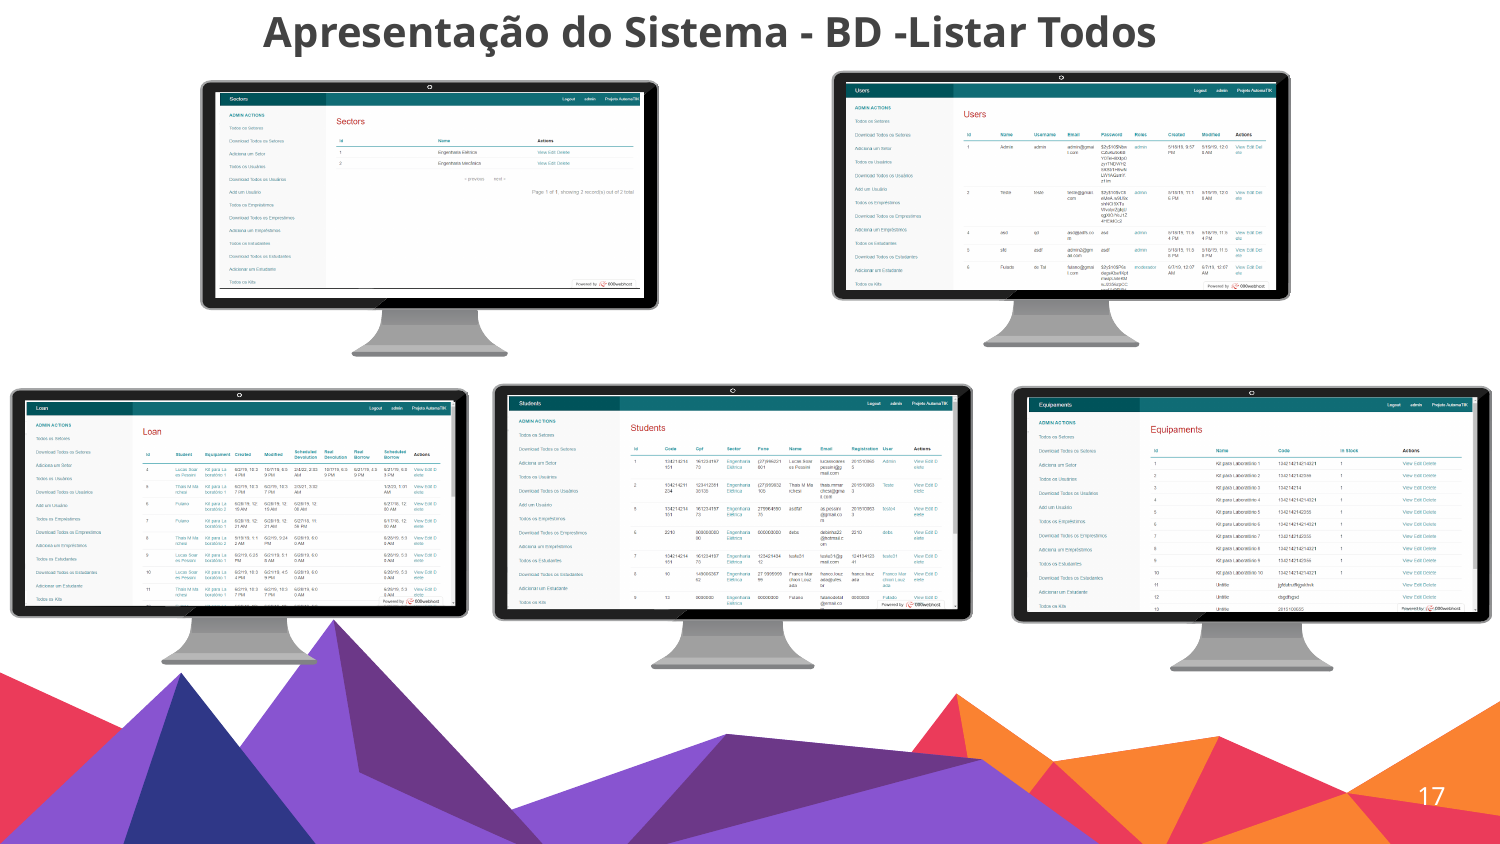

# Apresentação do Sistema - BD -Listar Todos